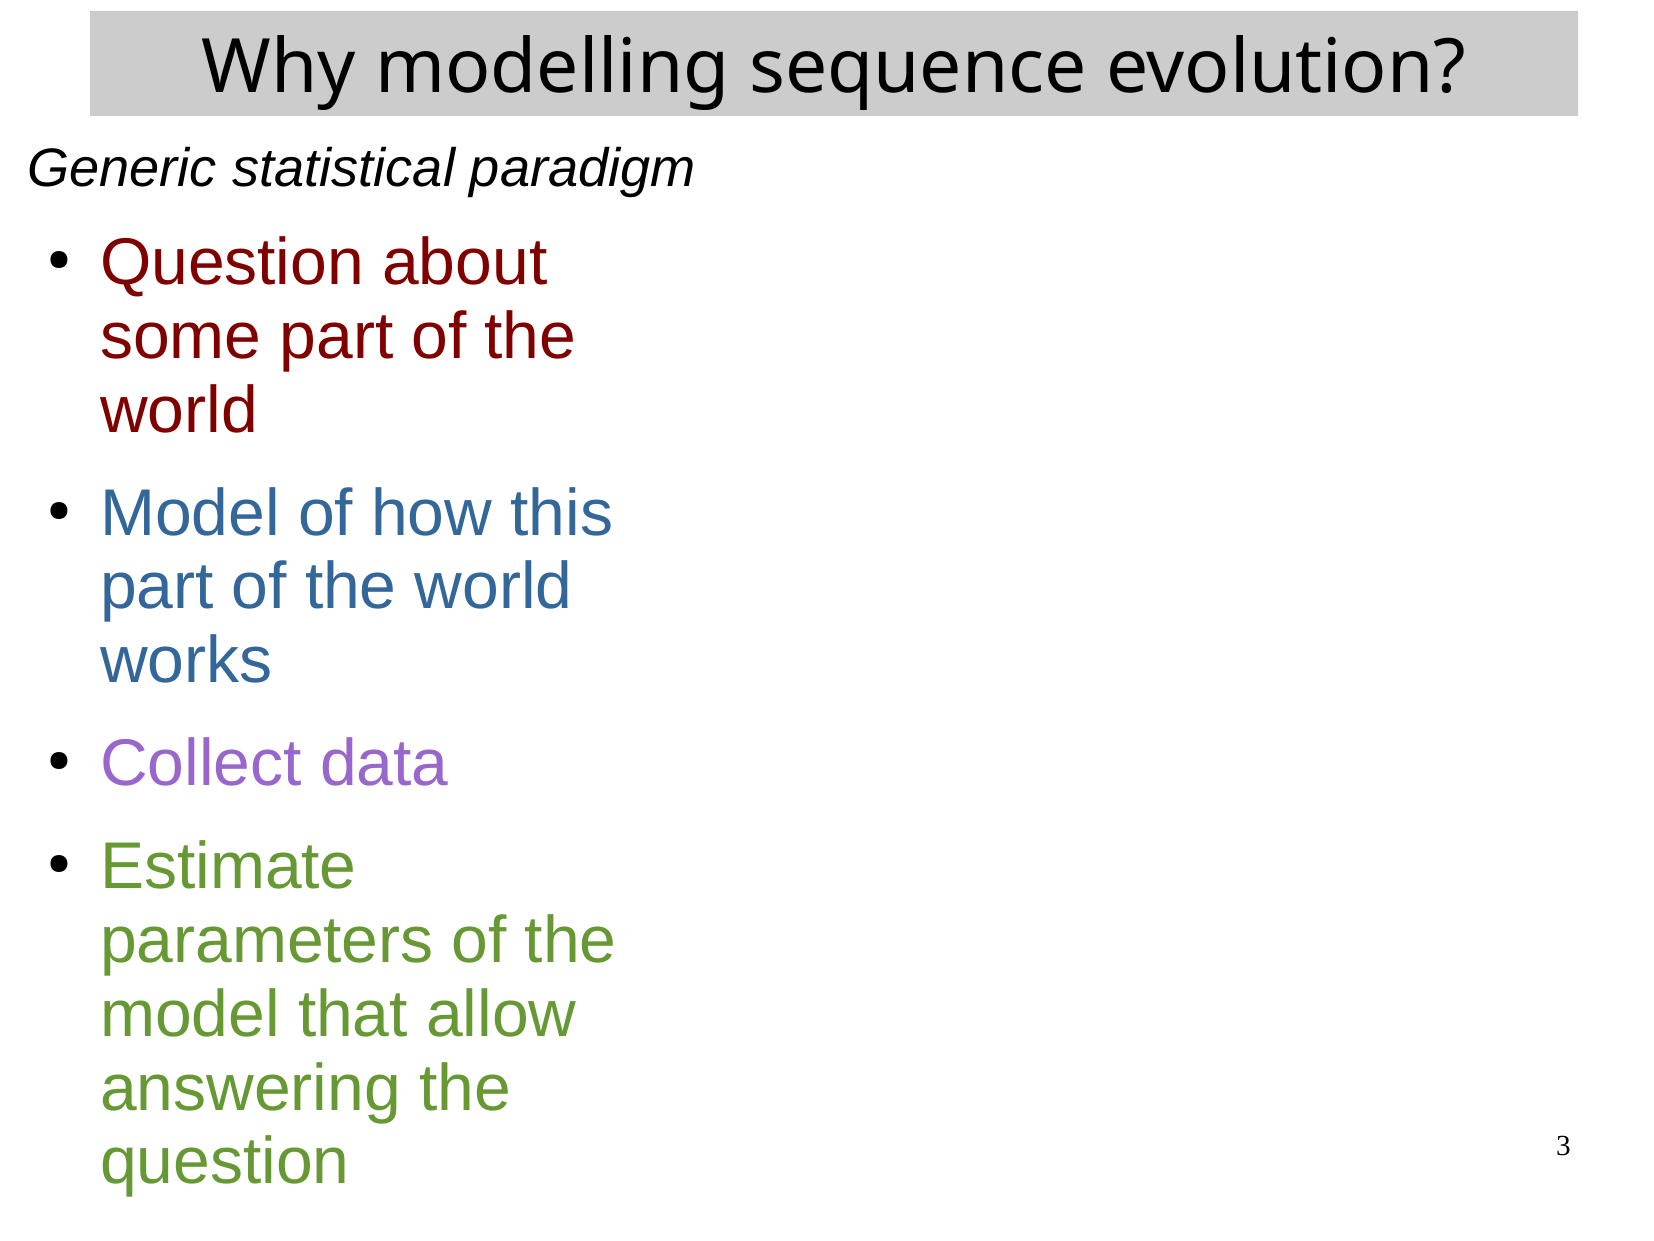

Why modelling sequence evolution?
Generic statistical paradigm
# Question about some part of the world
Model of how this part of the world works
Collect data
Estimate parameters of the model that allow answering the question
3